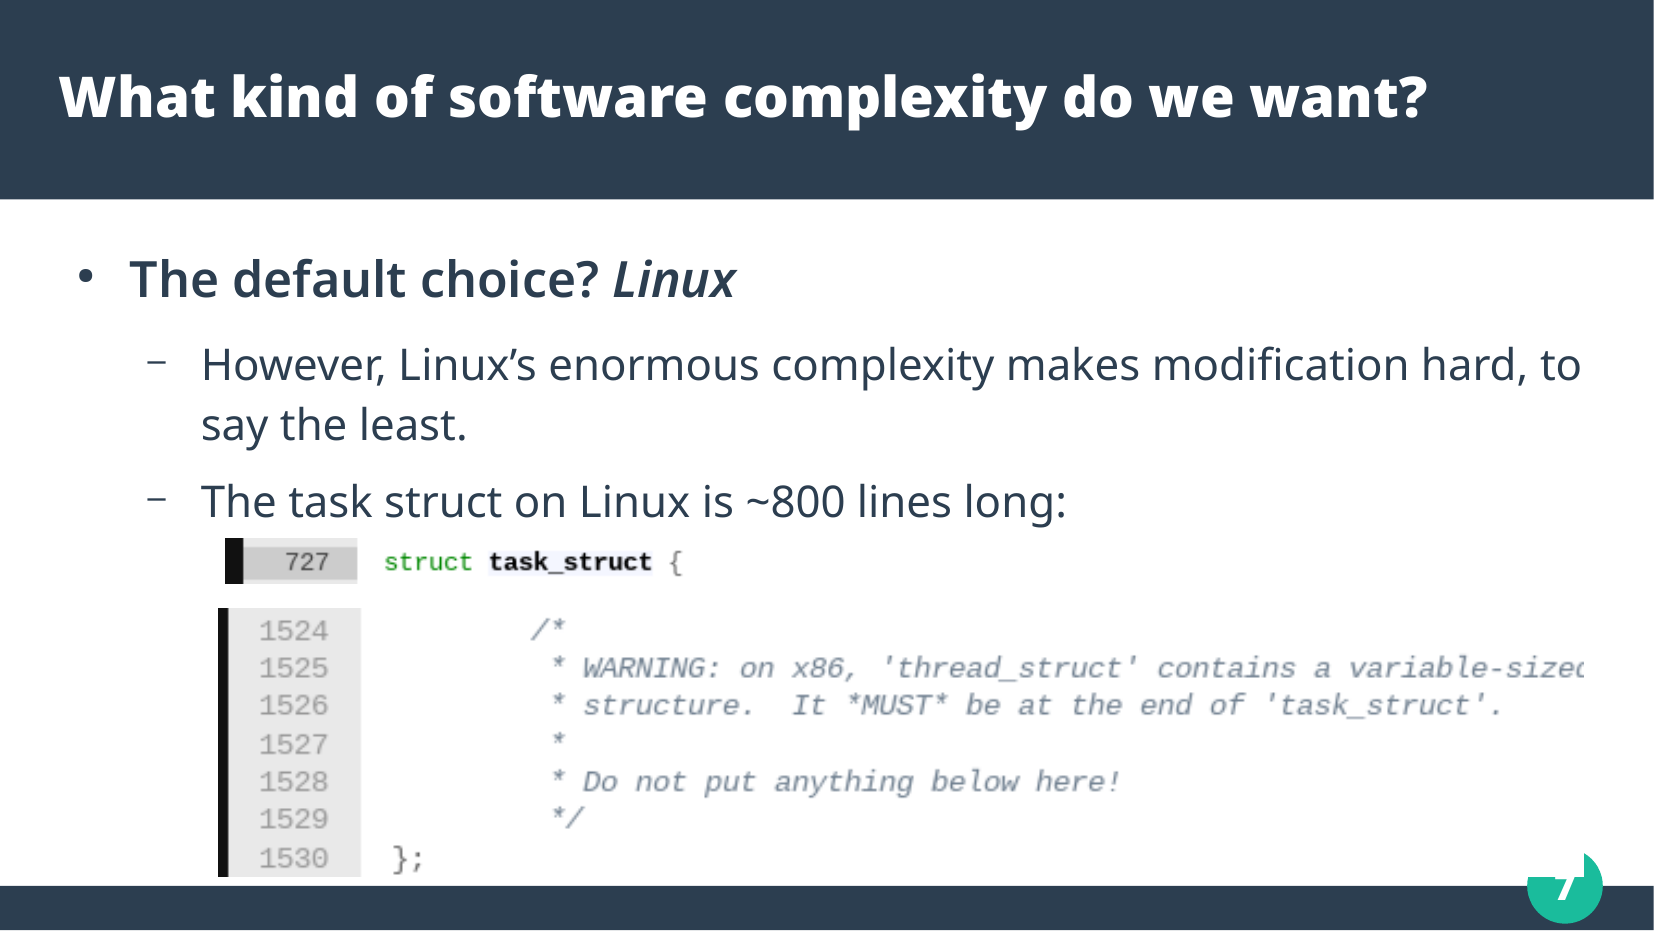

# What kind of software complexity do we want?
The default choice? Linux
However, Linux’s enormous complexity makes modification hard, to say the least.
The task struct on Linux is ~800 lines long: